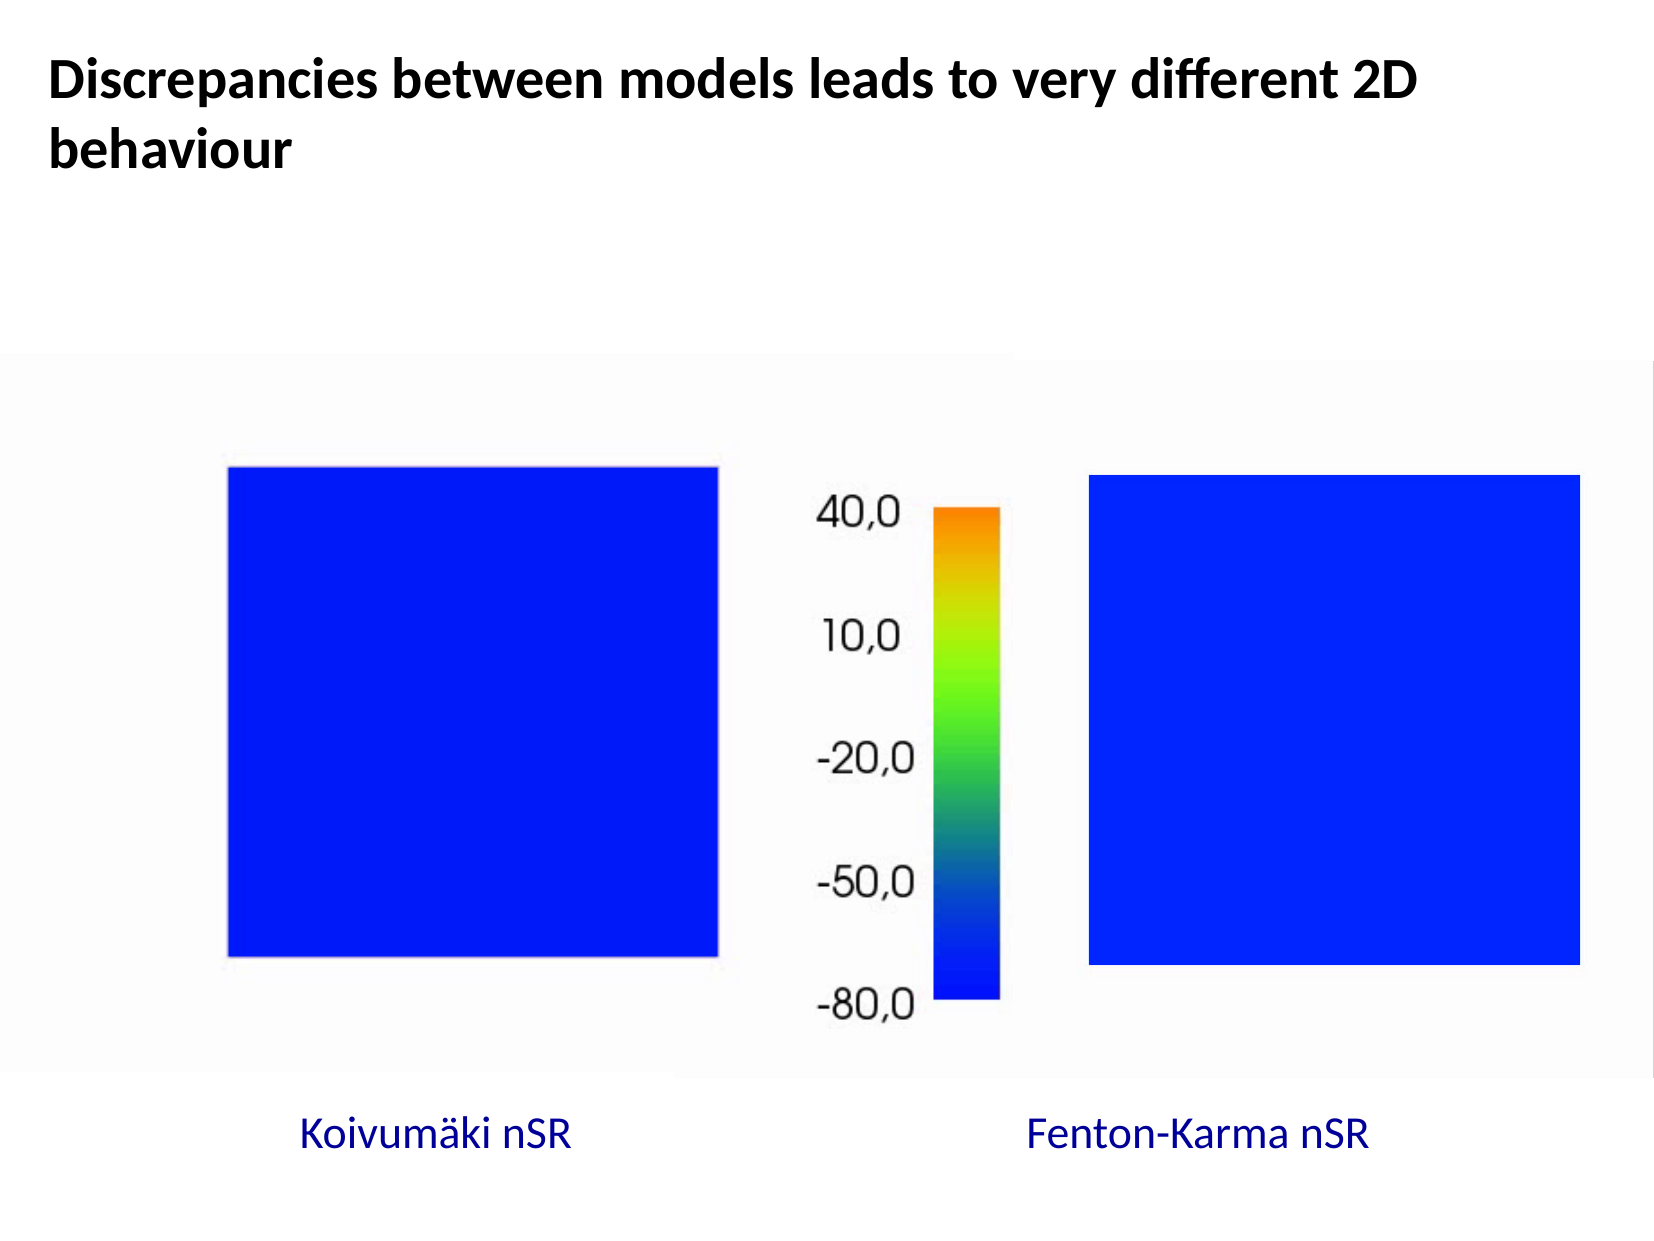

Discrepancies between models leads to very different 2D behaviour
Koivumäki nSR
Fenton-Karma nSR